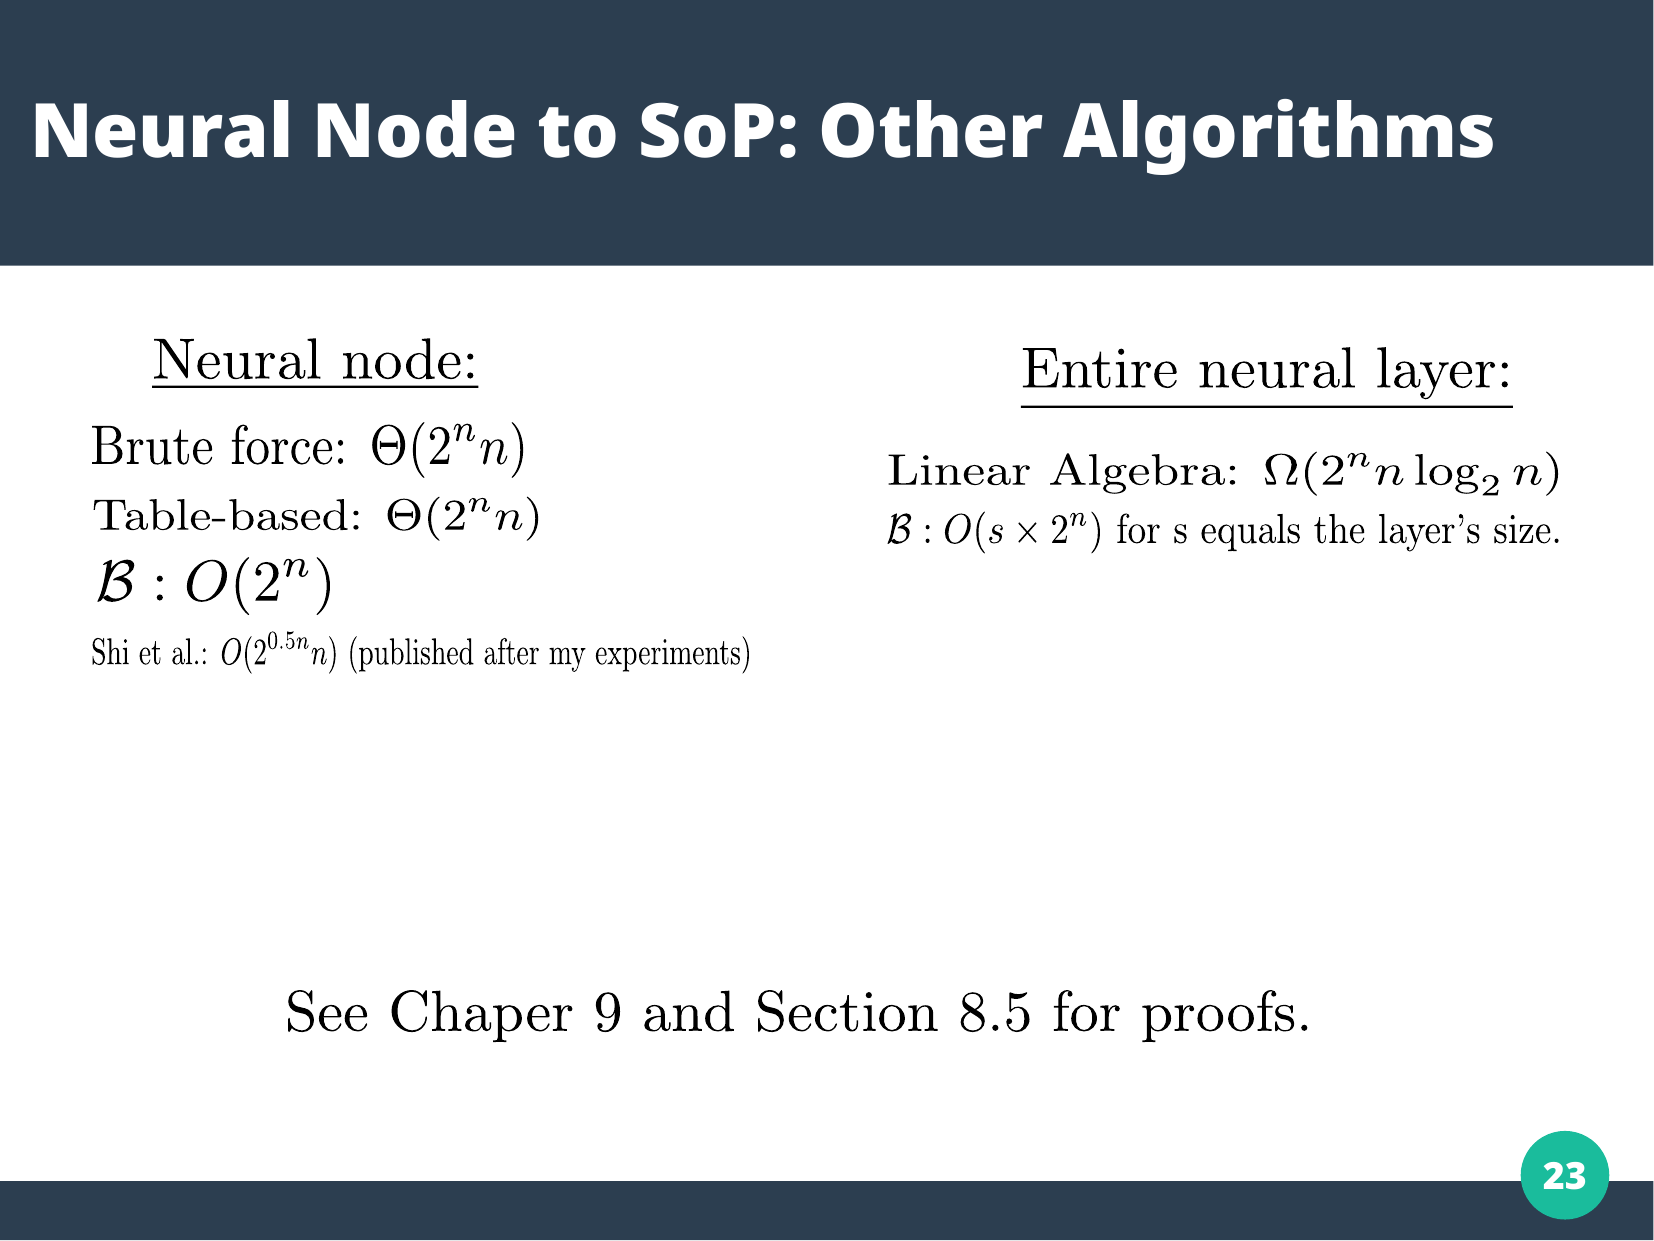

# Neural Node to SoP: Other Algorithms
23